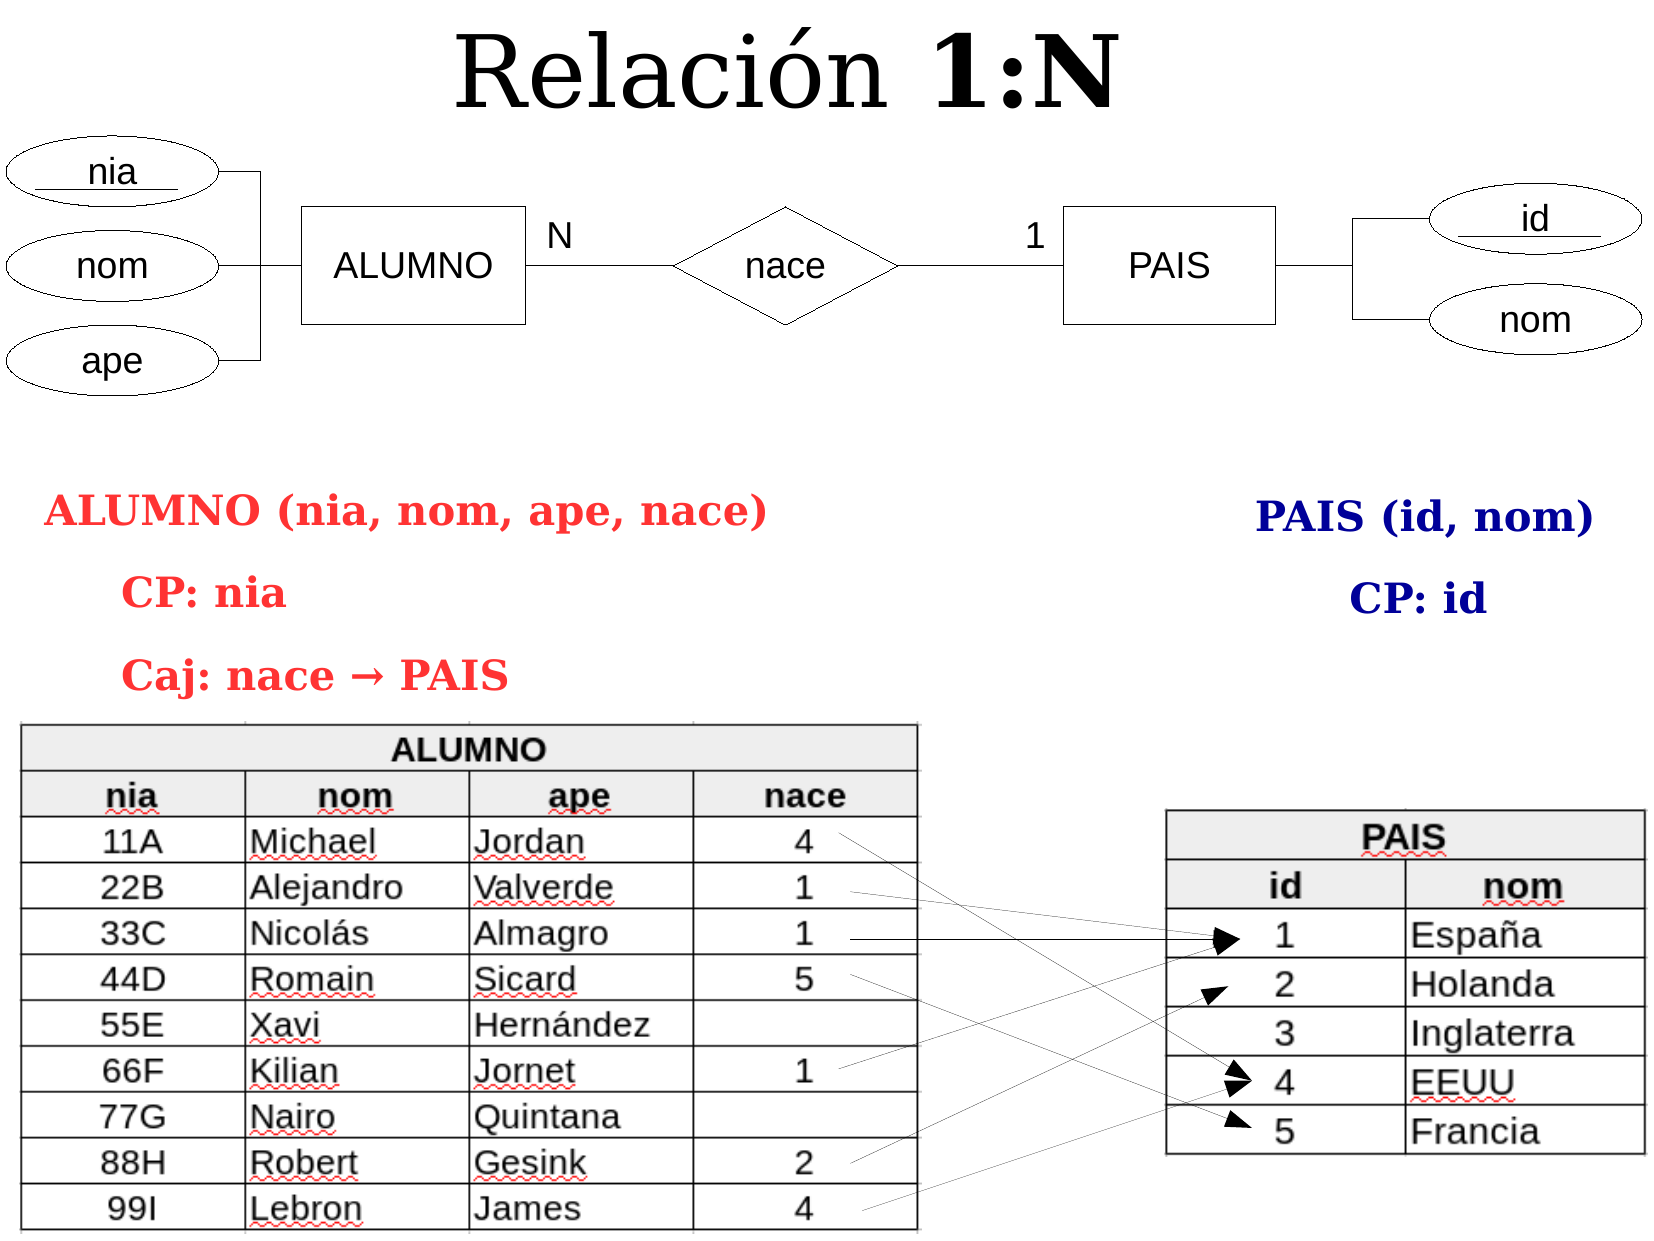

Relación 1:N
nia
id
ALUMNO
N
nace
1
PAIS
nom
nom
ape
ALUMNO (nia, nom, ape, nace)
PAIS (id, nom)
CP: nia
CP: id
Caj: nace → PAIS